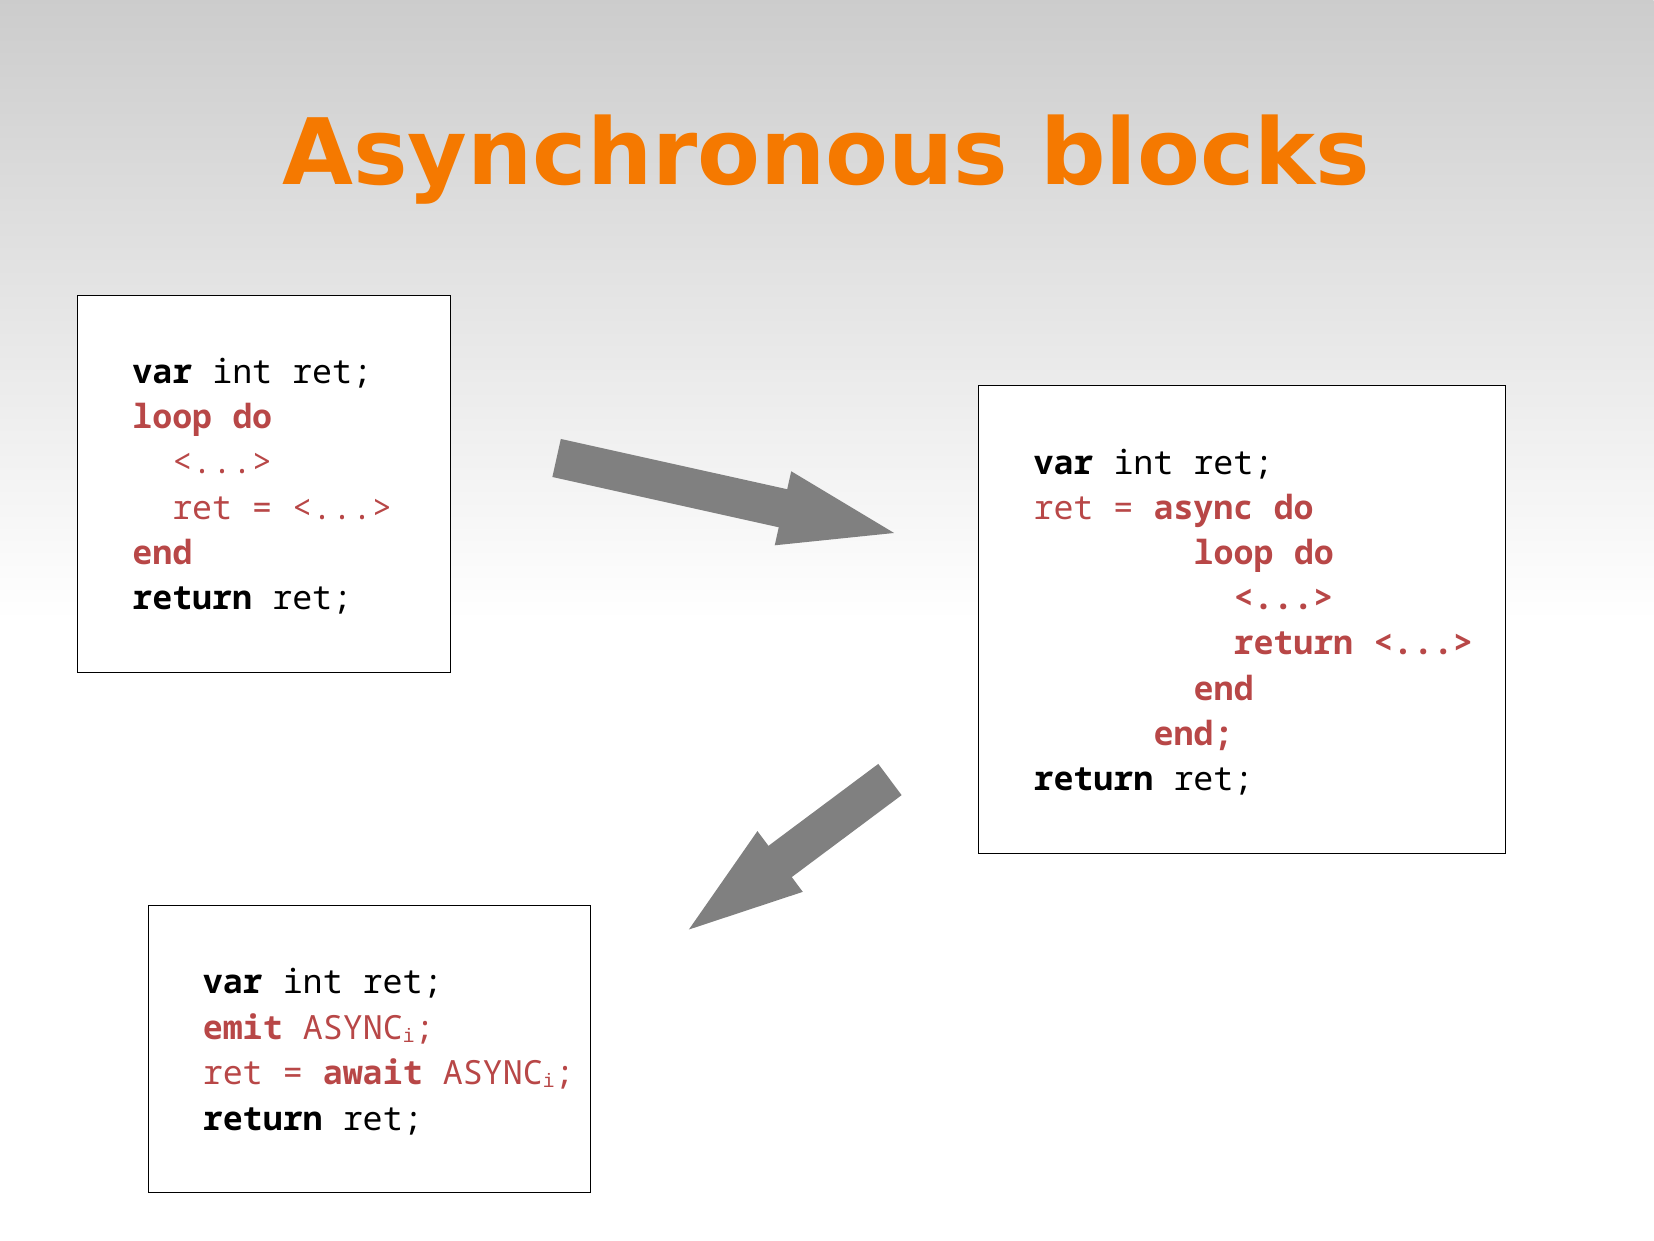

# Asynchronous blocks
 var int ret;
 loop do
 <...>
 ret = <...>
 end
 return ret;
 var int ret;
 ret = async do
 loop do
 <...>
 return <...>
 end
 end;
 return ret;
 var int ret;
 emit ASYNCi;
 ret = await ASYNCi;
 return ret;